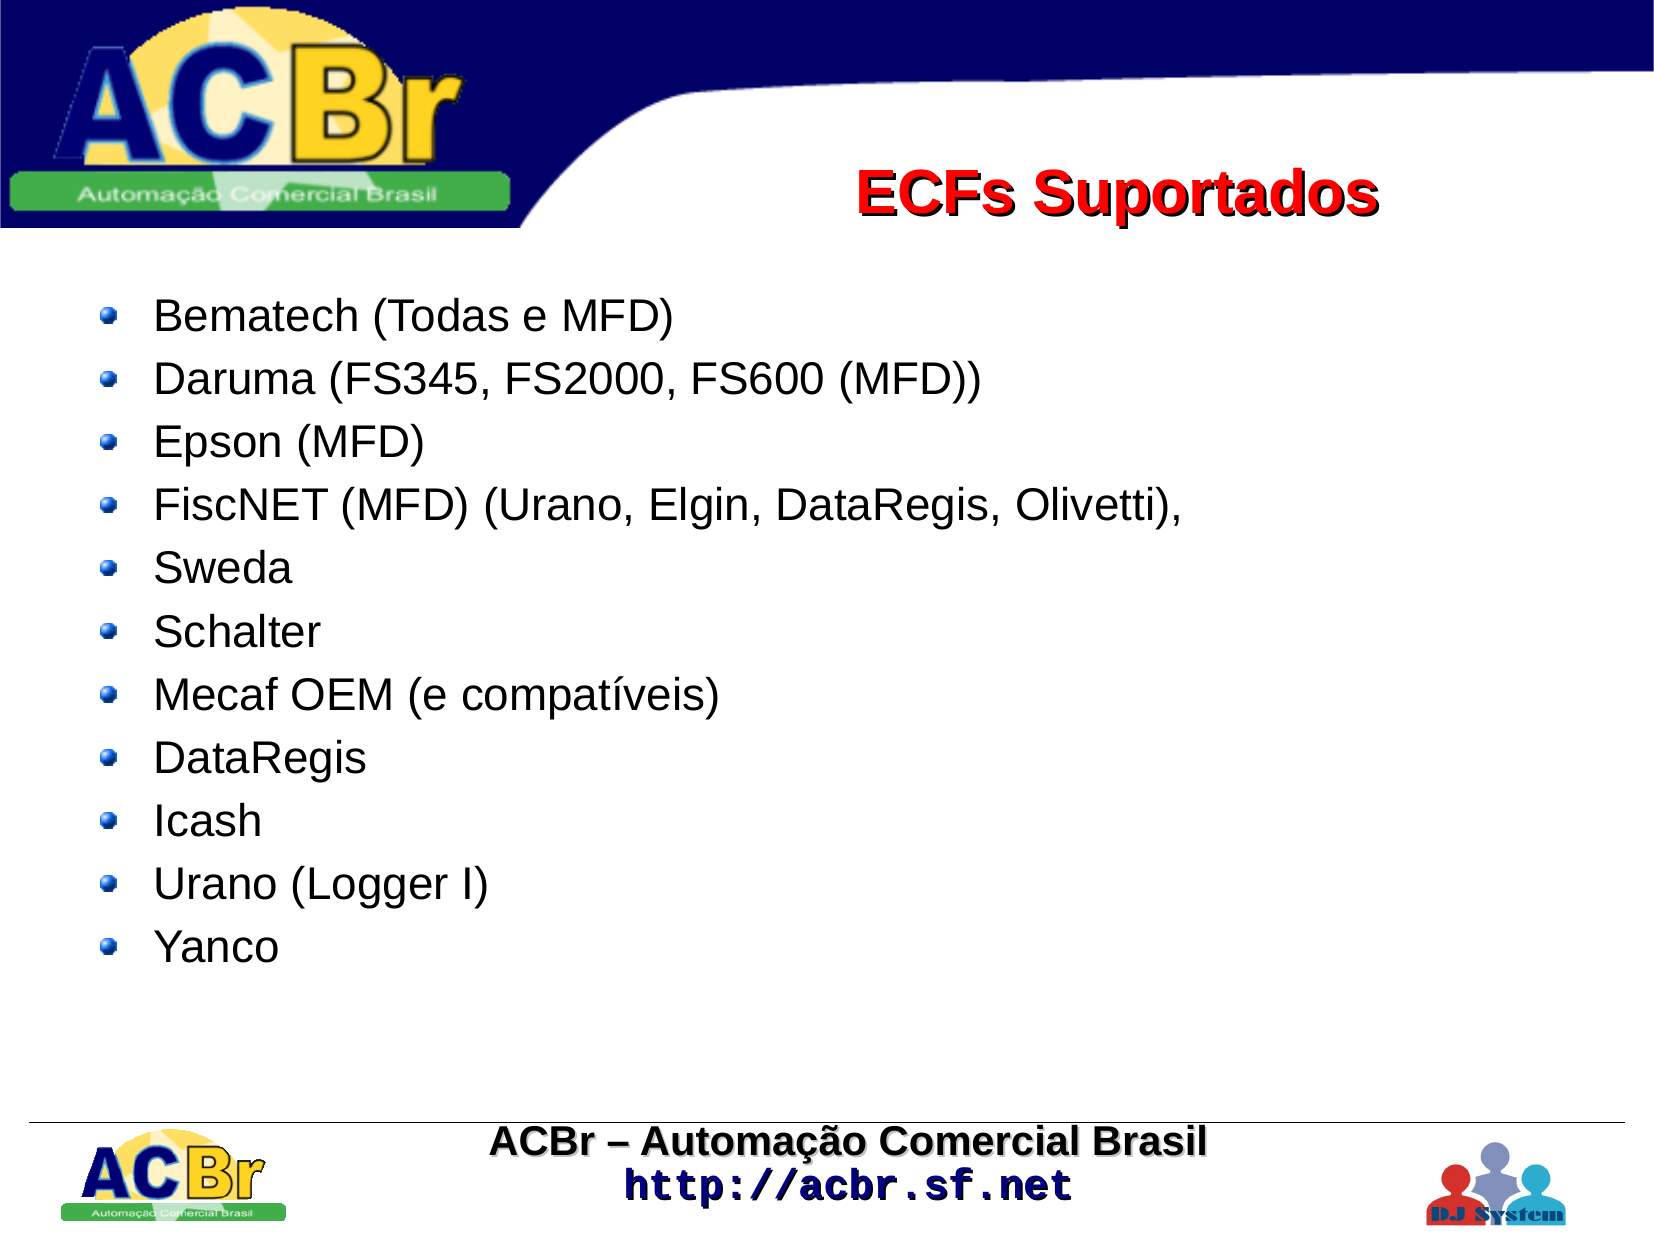

# ECFs Suportados
Bematech (Todas e MFD)
Daruma (FS345, FS2000, FS600 (MFD))
Epson (MFD)
FiscNET (MFD) (Urano, Elgin, DataRegis, Olivetti),
Sweda
Schalter
Mecaf OEM (e compatíveis)
DataRegis
Icash
Urano (Logger I)
Yanco